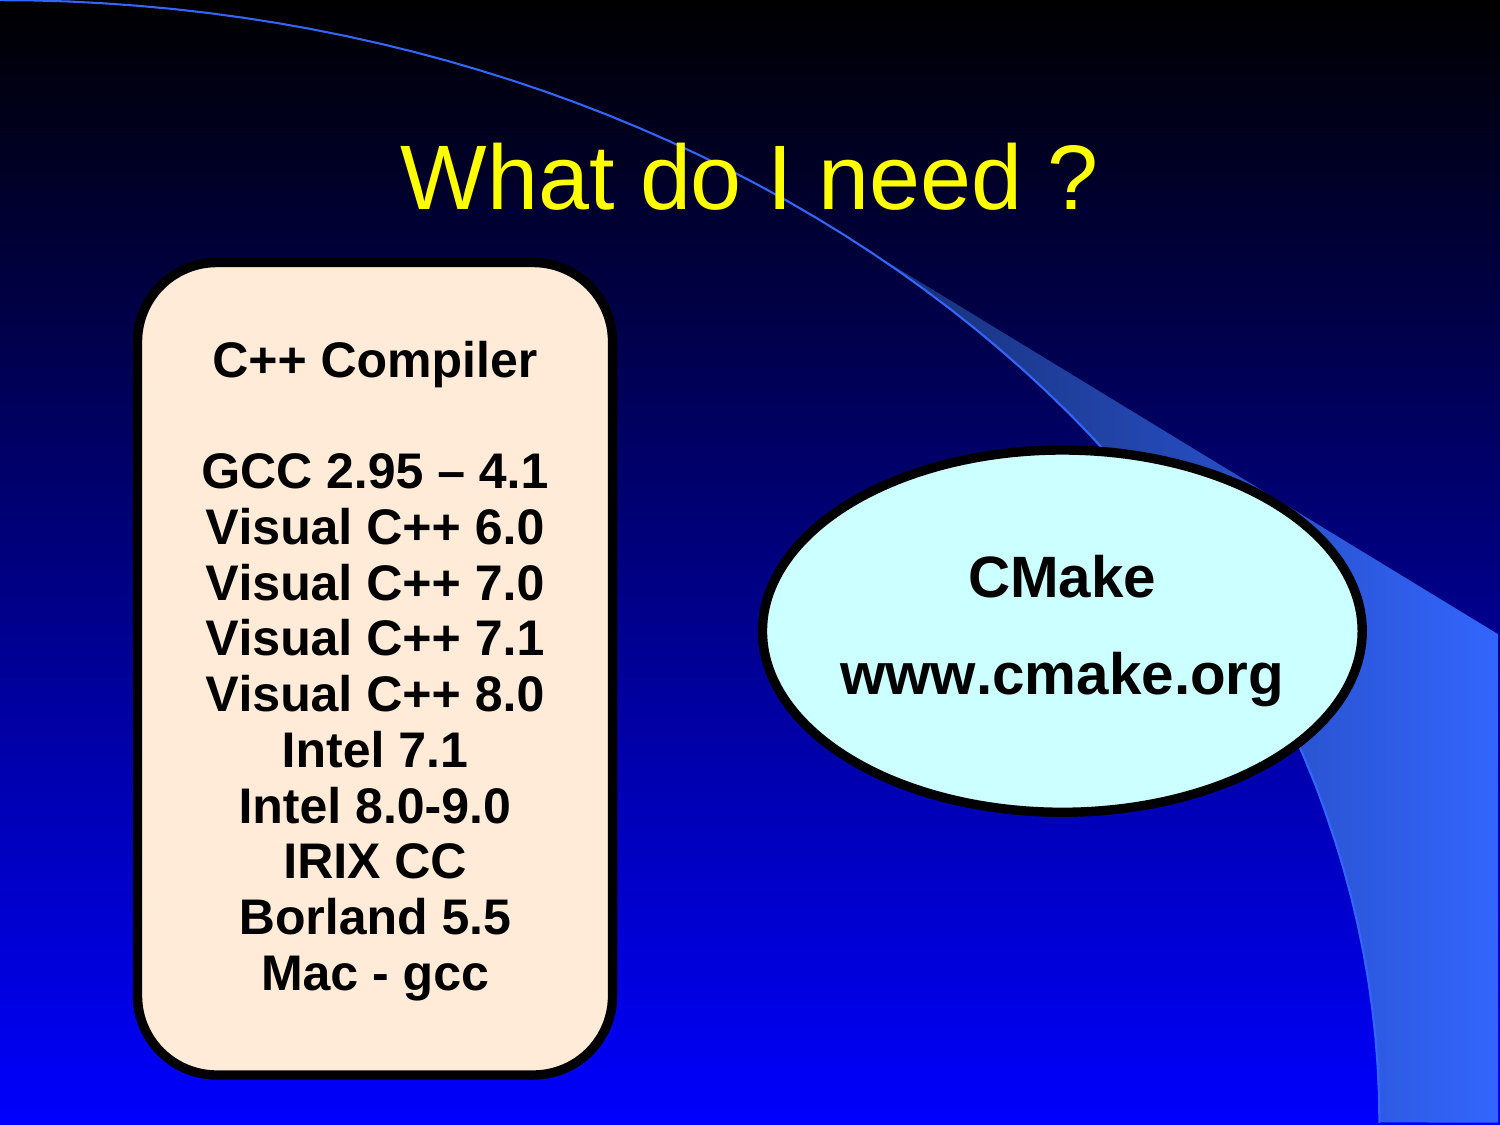

# What do I need ?
C++ Compiler
GCC 2.95 – 4.1
Visual C++ 6.0
Visual C++ 7.0
Visual C++ 7.1
Visual C++ 8.0
Intel 7.1
Intel 8.0-9.0
IRIX CC
Borland 5.5
Mac - gcc
CMake
www.cmake.org